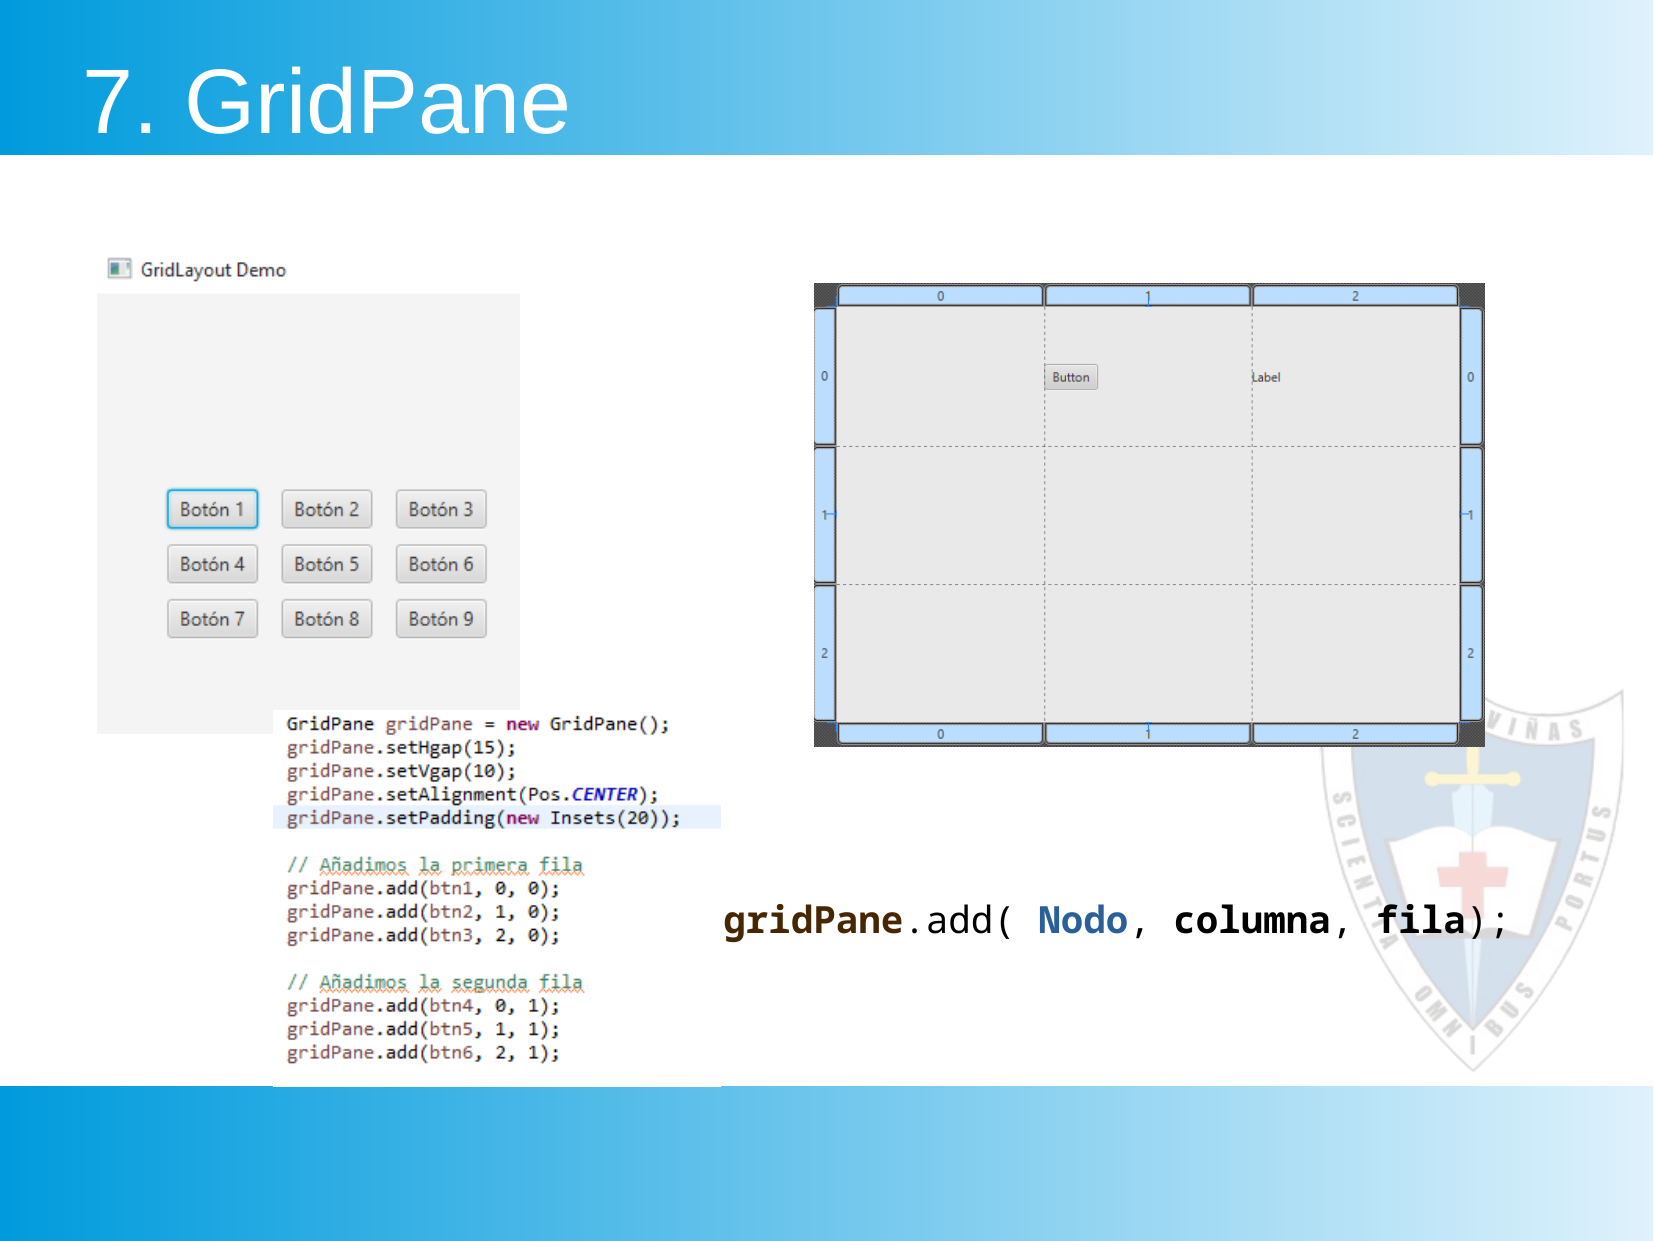

# 7. GridPane
gridPane.add( Nodo, columna, fila);